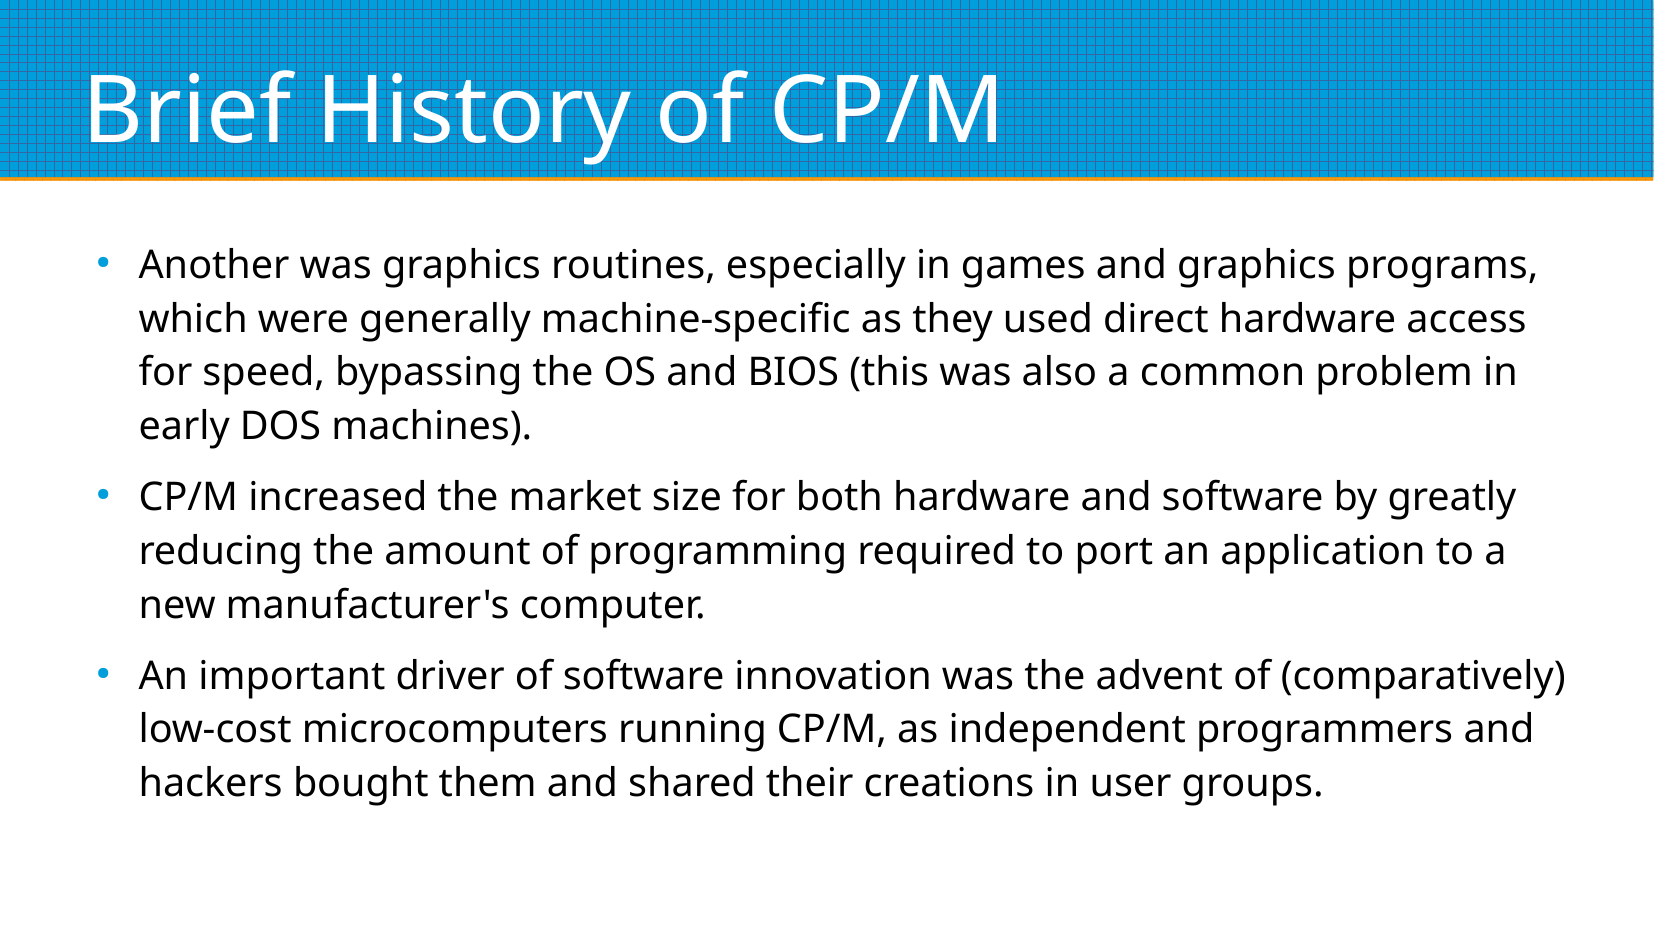

# Brief History of CP/M
Another was graphics routines, especially in games and graphics programs, which were generally machine-specific as they used direct hardware access for speed, bypassing the OS and BIOS (this was also a common problem in early DOS machines).
CP/M increased the market size for both hardware and software by greatly reducing the amount of programming required to port an application to a new manufacturer's computer.
An important driver of software innovation was the advent of (comparatively) low-cost microcomputers running CP/M, as independent programmers and hackers bought them and shared their creations in user groups.